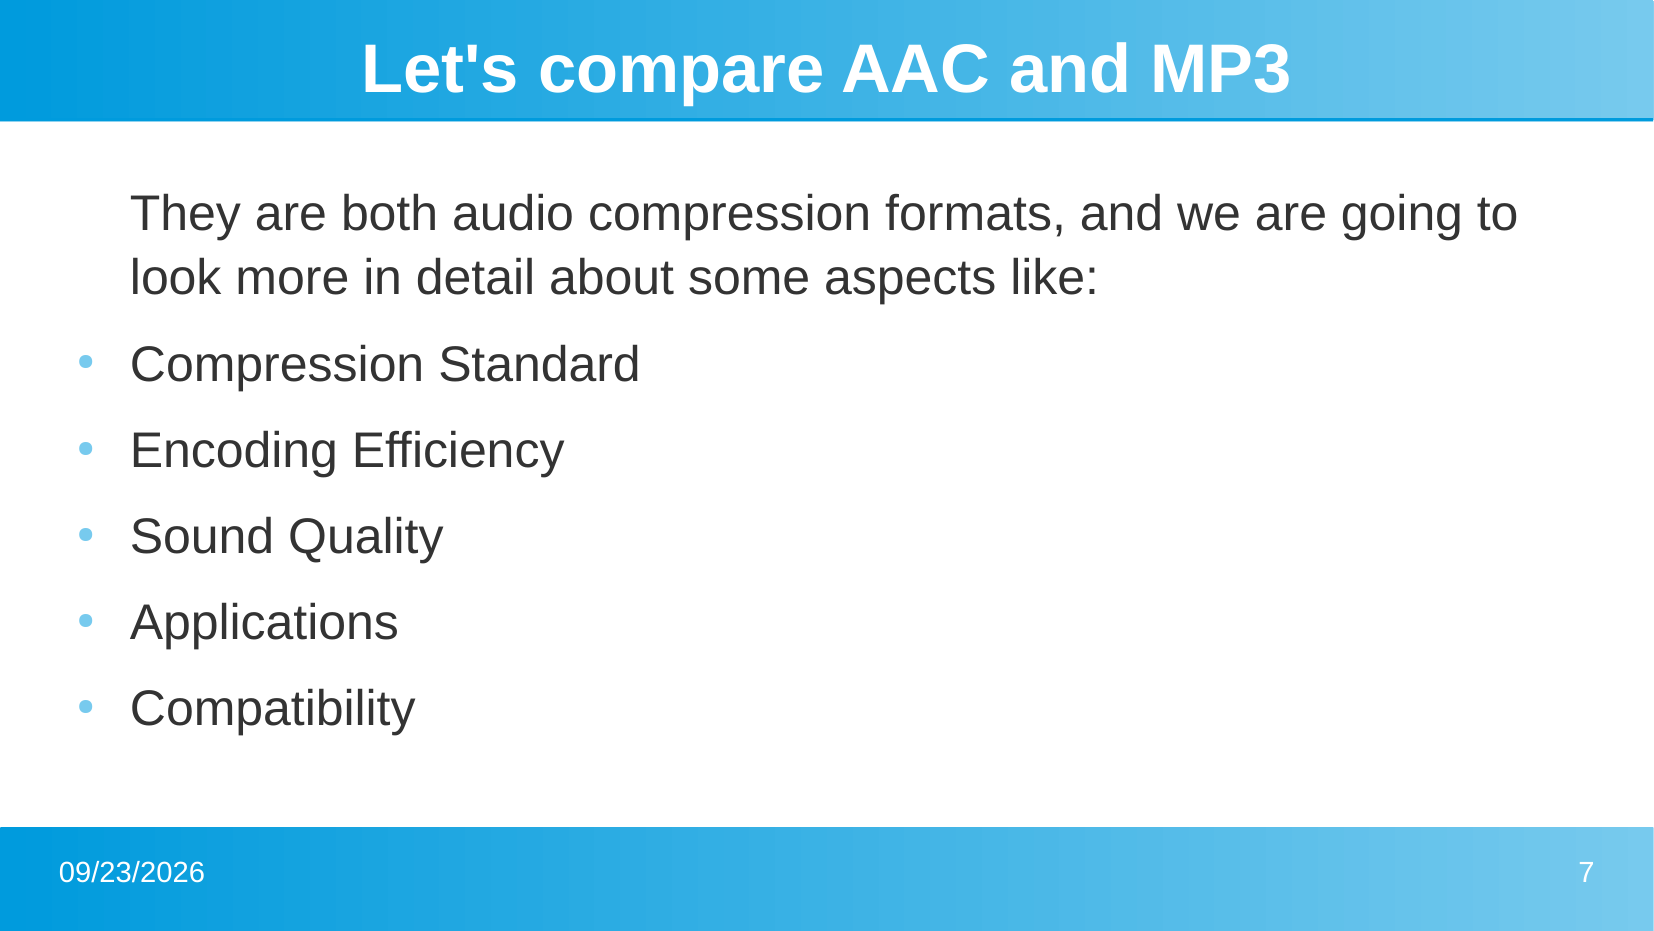

# Let's compare AAC and MP3
They are both audio compression formats, and we are going to look more in detail about some aspects like:
Compression Standard
Encoding Efficiency
Sound Quality
Applications
Compatibility
7